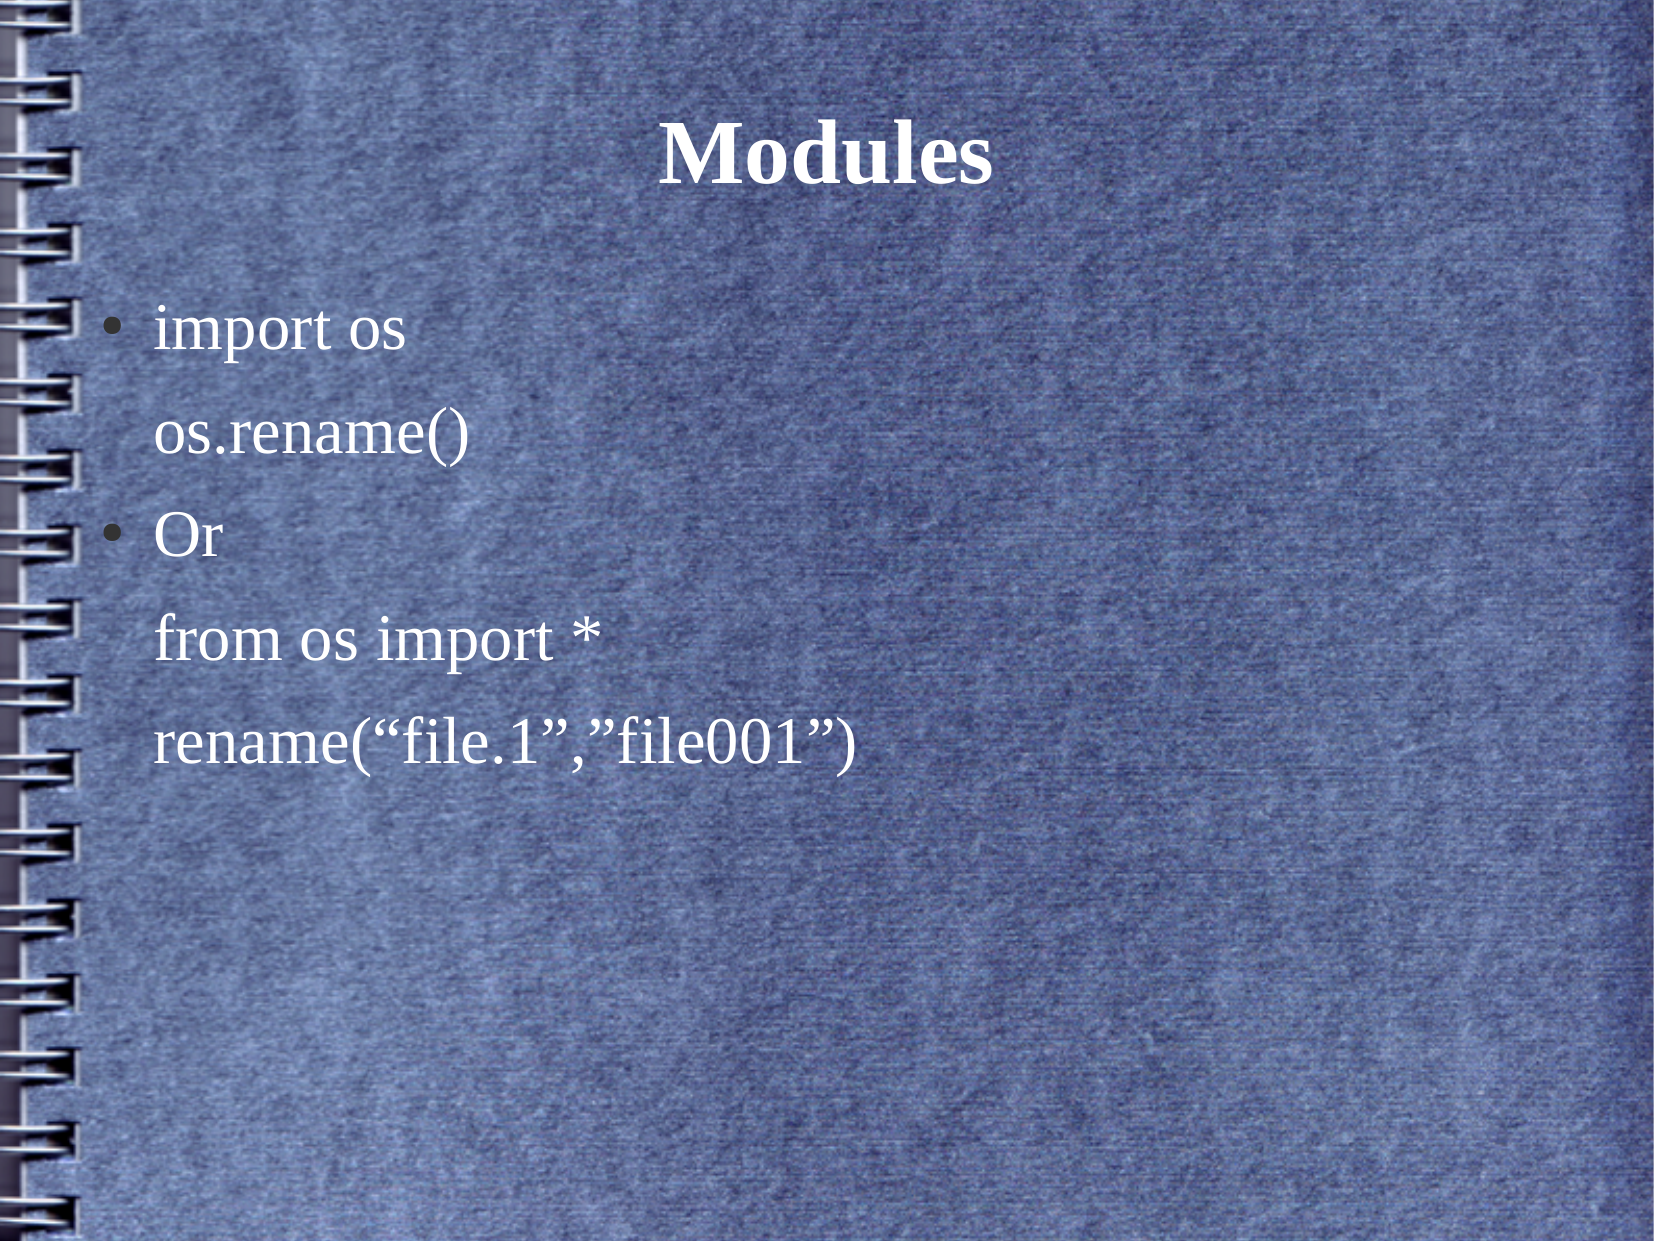

# Modules
import os
os.rename()
Or
from os import *
rename(“file.1”,”file001”)